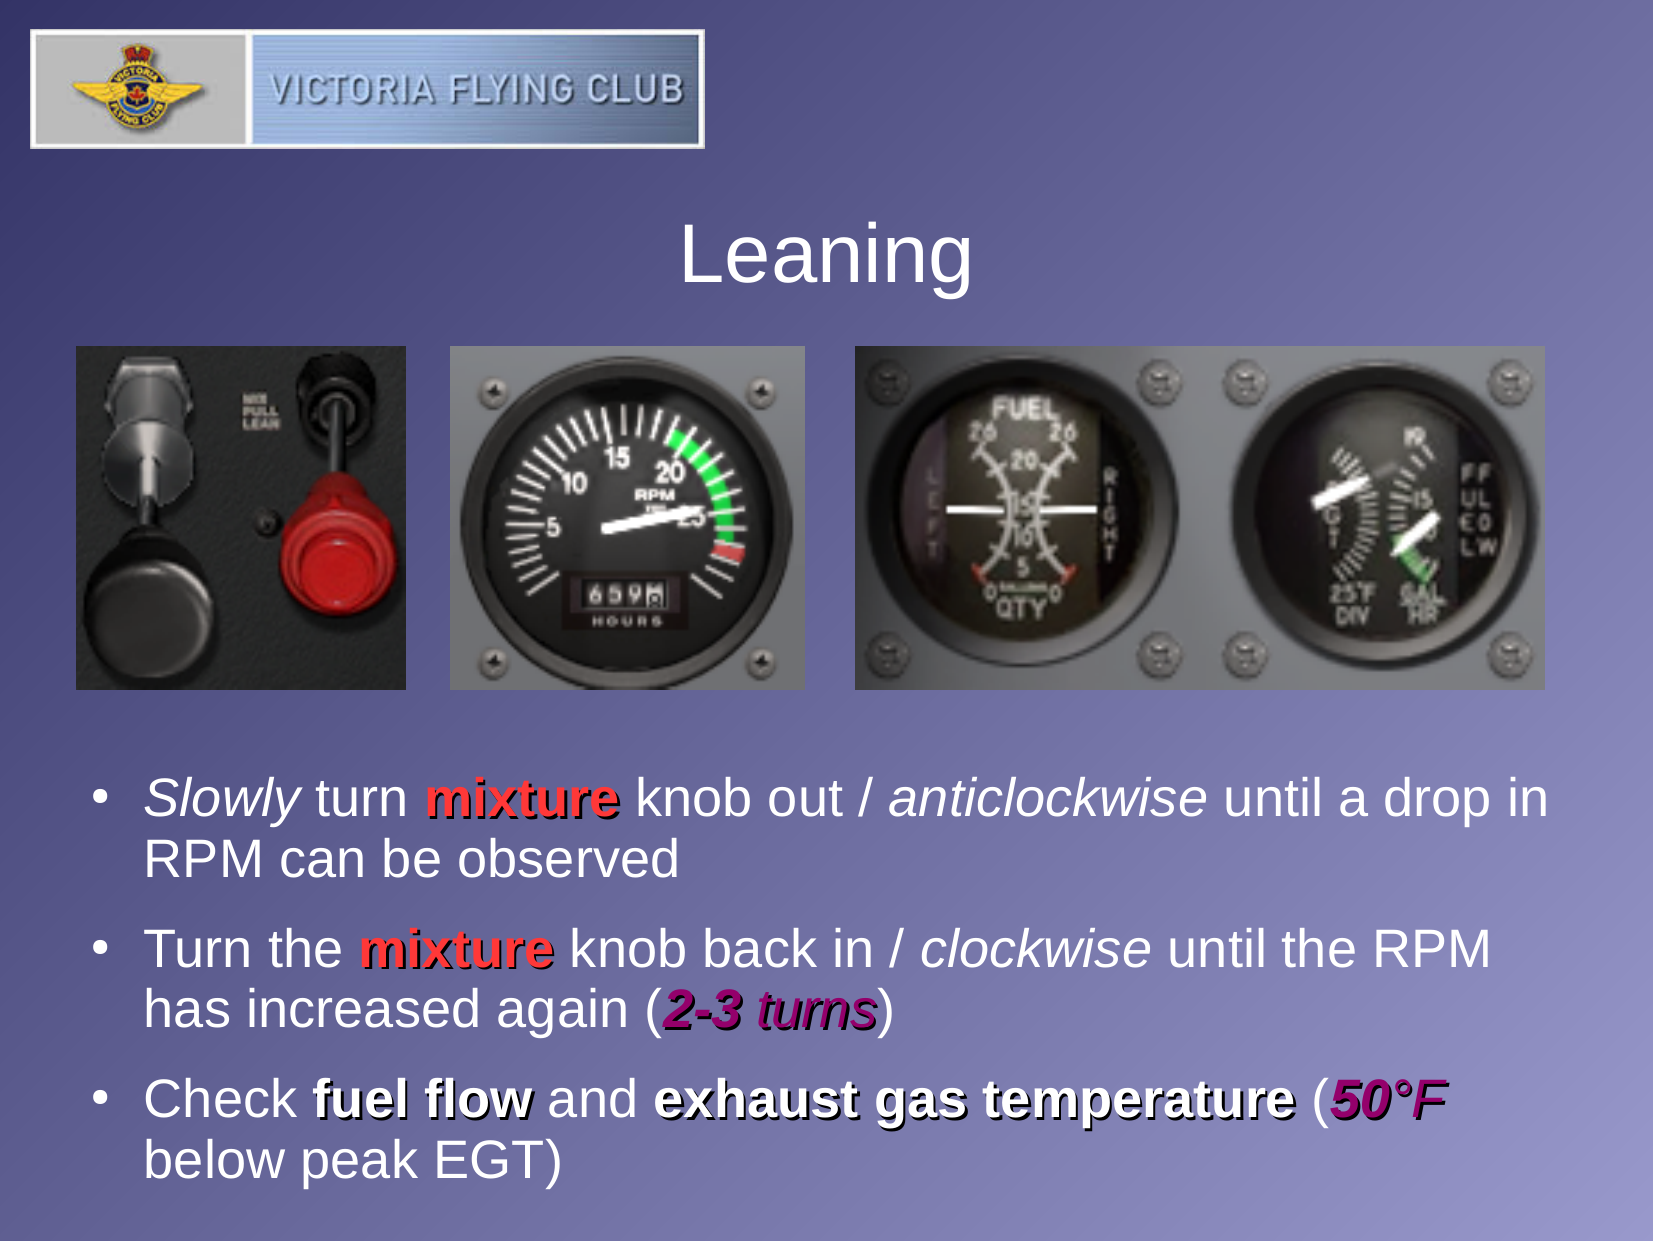

# Leaning
Slowly turn mixture knob out / anticlockwise until a drop in RPM can be observed
Turn the mixture knob back in / clockwise until the RPM has increased again (2-3 turns)
Check fuel flow and exhaust gas temperature (50°F below peak EGT)